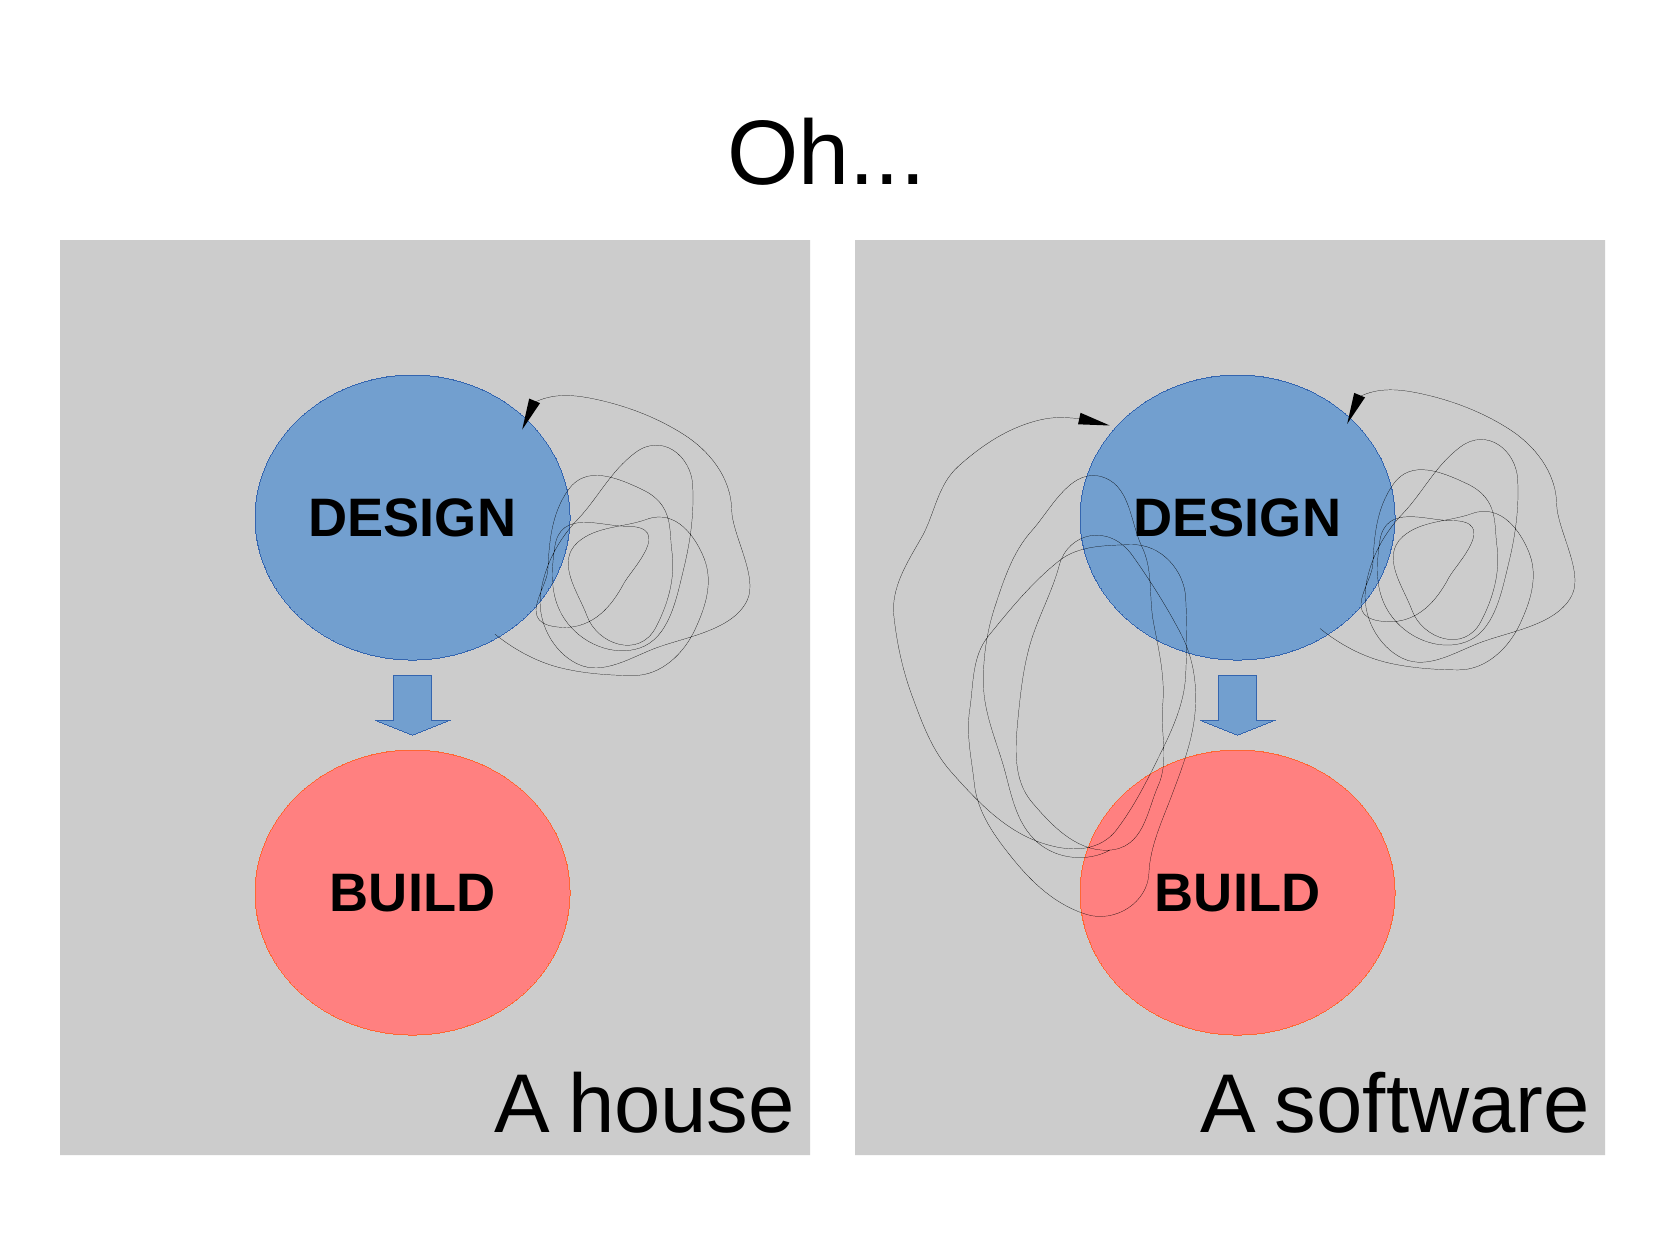

# Oh...
DESIGN
DESIGN
BUILD
BUILD
A house
A software